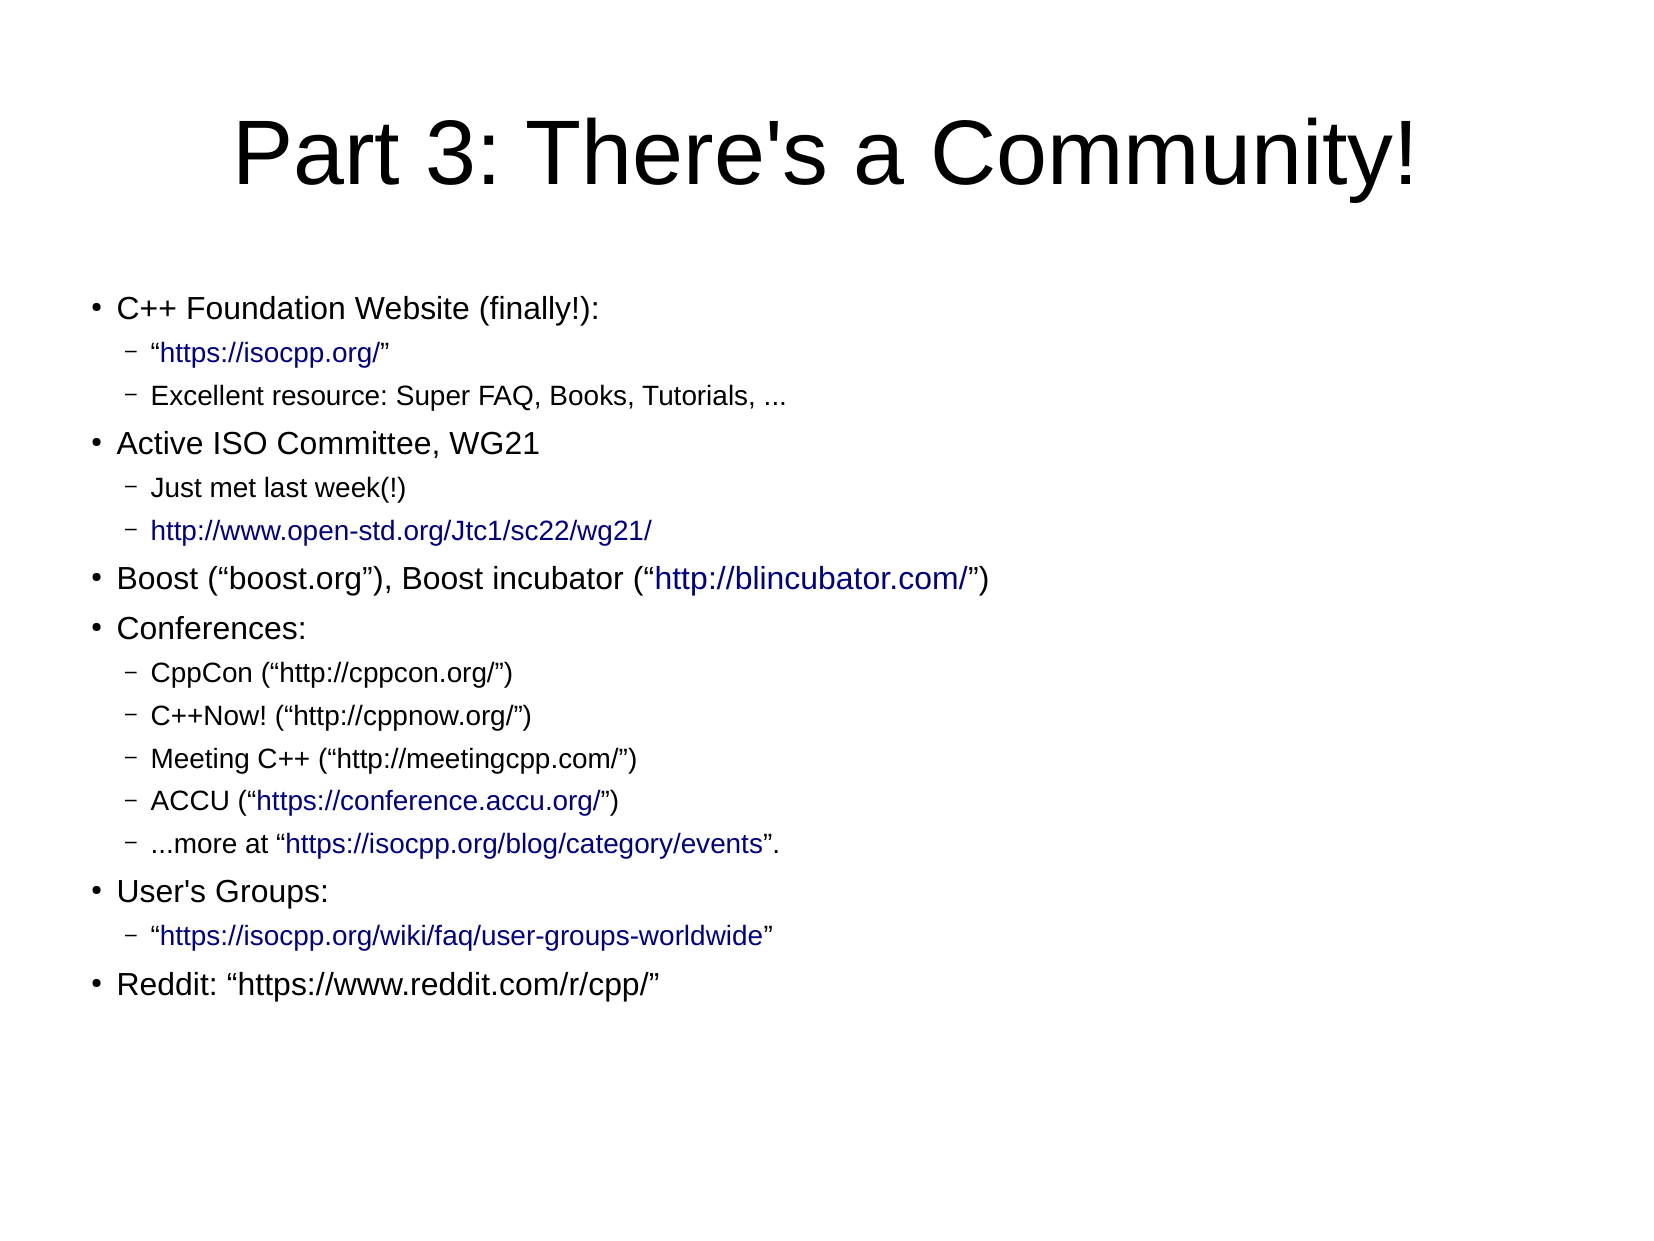

# Part 3: There's a Community!
C++ Foundation Website (finally!):
“https://isocpp.org/”
Excellent resource: Super FAQ, Books, Tutorials, ...
Active ISO Committee, WG21
Just met last week(!)
http://www.open-std.org/Jtc1/sc22/wg21/
Boost (“boost.org”), Boost incubator (“http://blincubator.com/”)
Conferences:
CppCon (“http://cppcon.org/”)
C++Now! (“http://cppnow.org/”)
Meeting C++ (“http://meetingcpp.com/”)
ACCU (“https://conference.accu.org/”)
...more at “https://isocpp.org/blog/category/events”.
User's Groups:
“https://isocpp.org/wiki/faq/user-groups-worldwide”
Reddit: “https://www.reddit.com/r/cpp/”